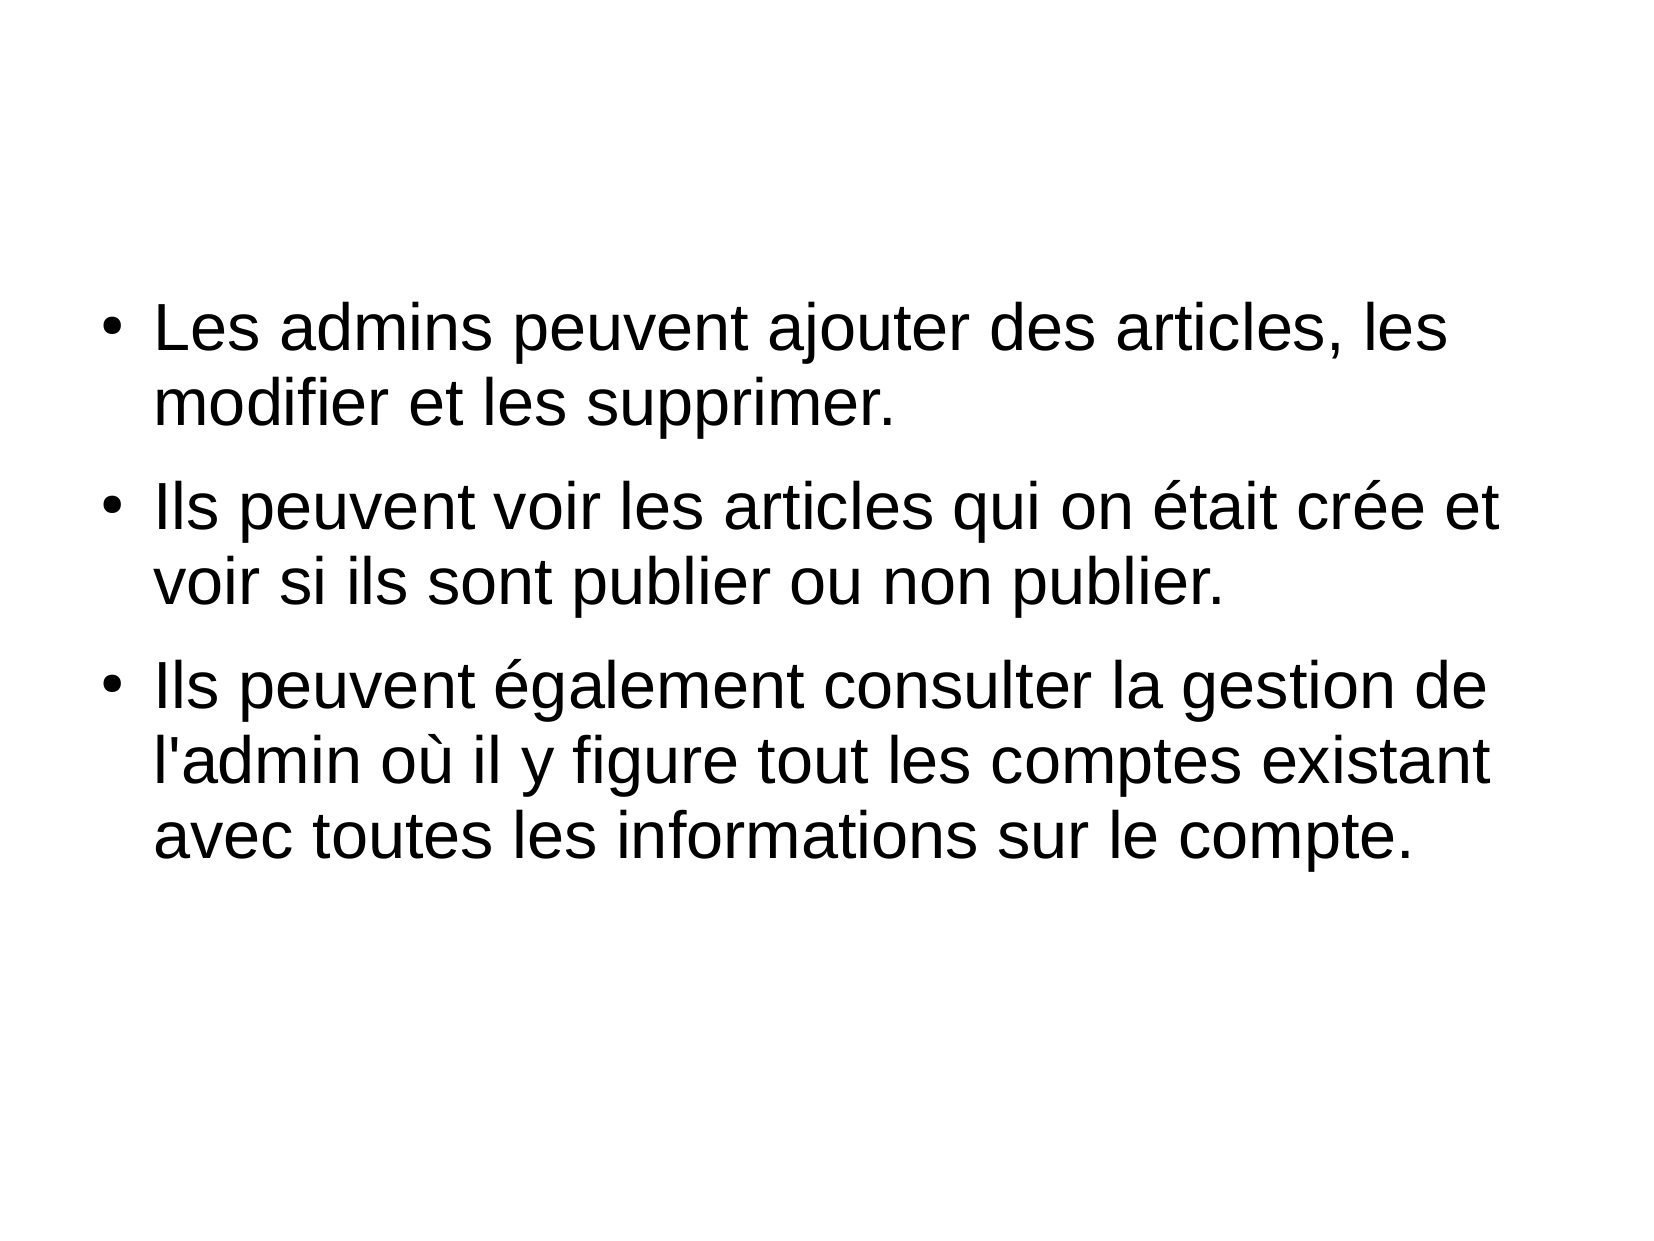

# Les admins peuvent ajouter des articles, les modifier et les supprimer.
Ils peuvent voir les articles qui on était crée et voir si ils sont publier ou non publier.
Ils peuvent également consulter la gestion de l'admin où il y figure tout les comptes existant avec toutes les informations sur le compte.